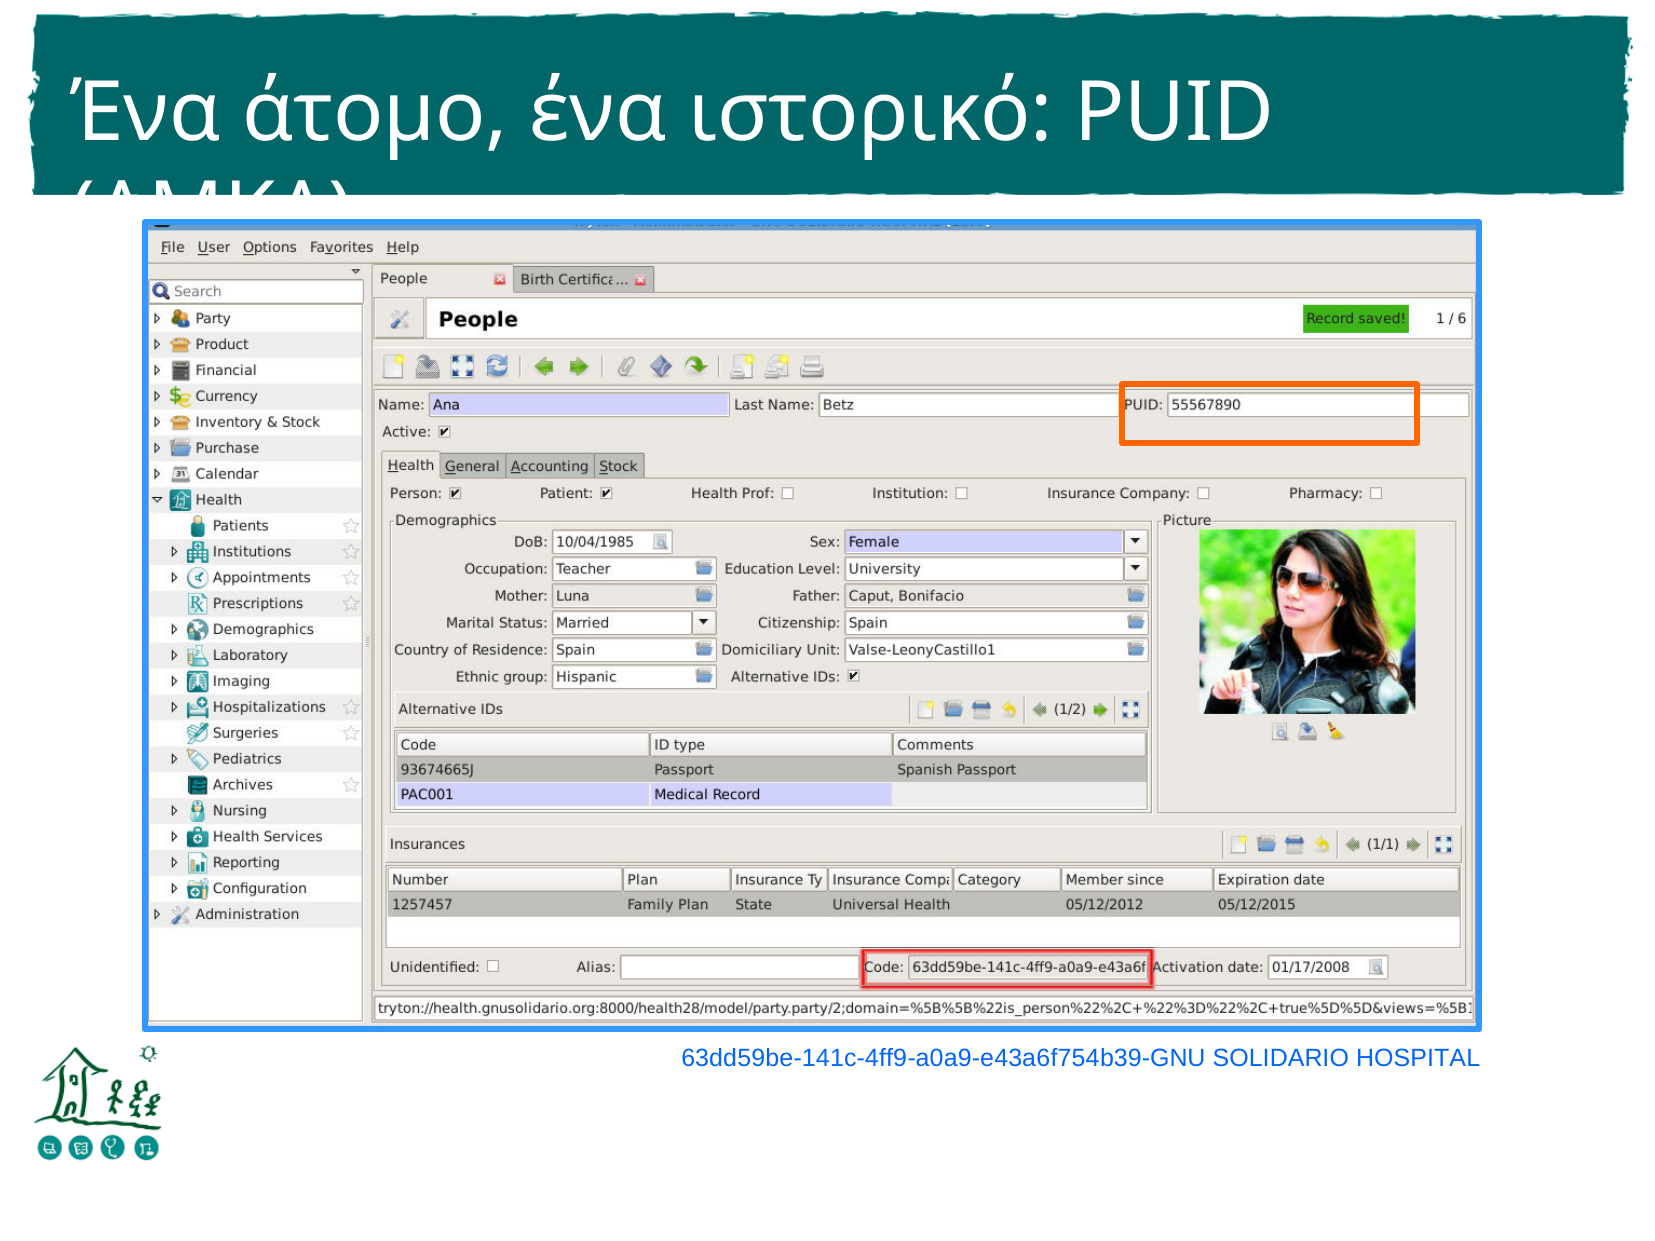

Ένα άτομο, ένα ιστορικό: PUID (ΑΜΚΑ)
63dd59be-141c-4ff9-a0a9-e43a6f754b39-GNU SOLIDARIO HOSPITAL